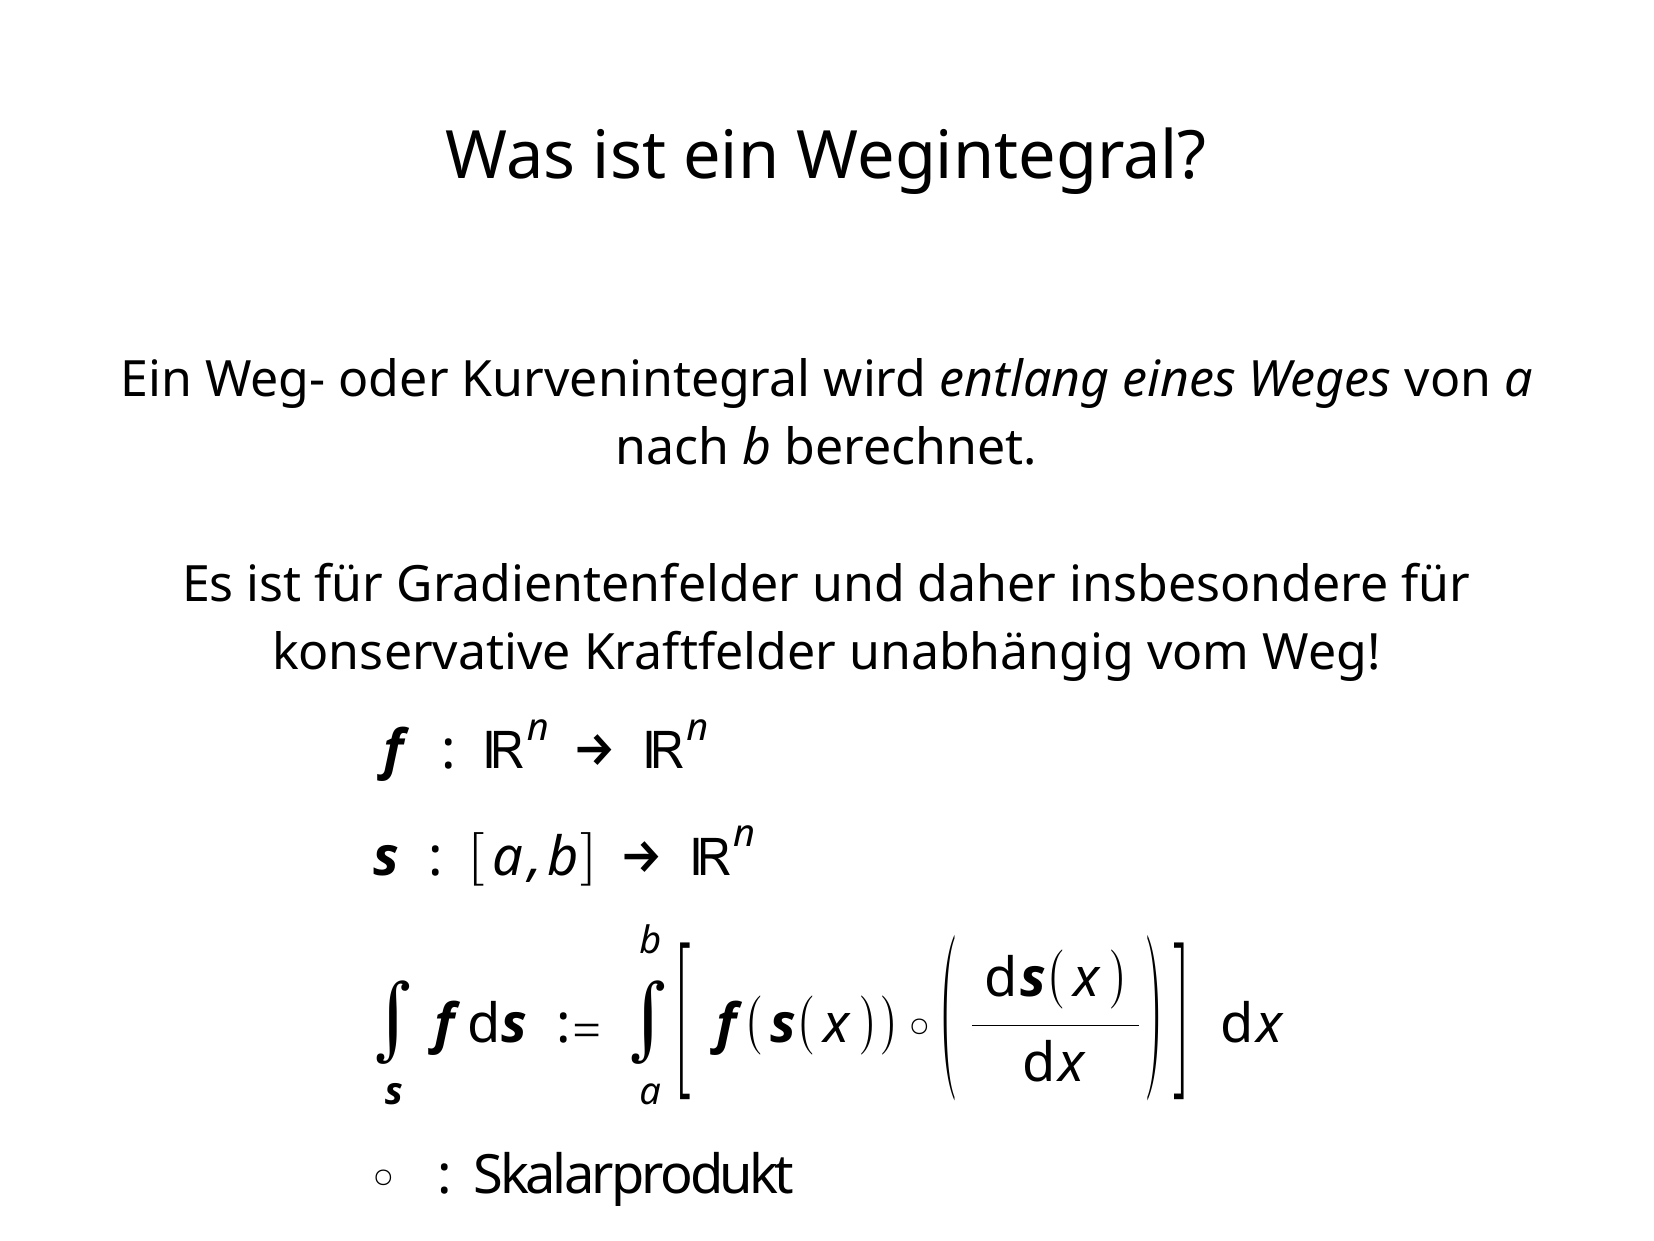

# Was ist ein Wegintegral?
Ein Weg- oder Kurvenintegral wird entlang eines Weges von a nach b berechnet.
Es ist für Gradientenfelder und daher insbesondere für konservative Kraftfelder unabhängig vom Weg!